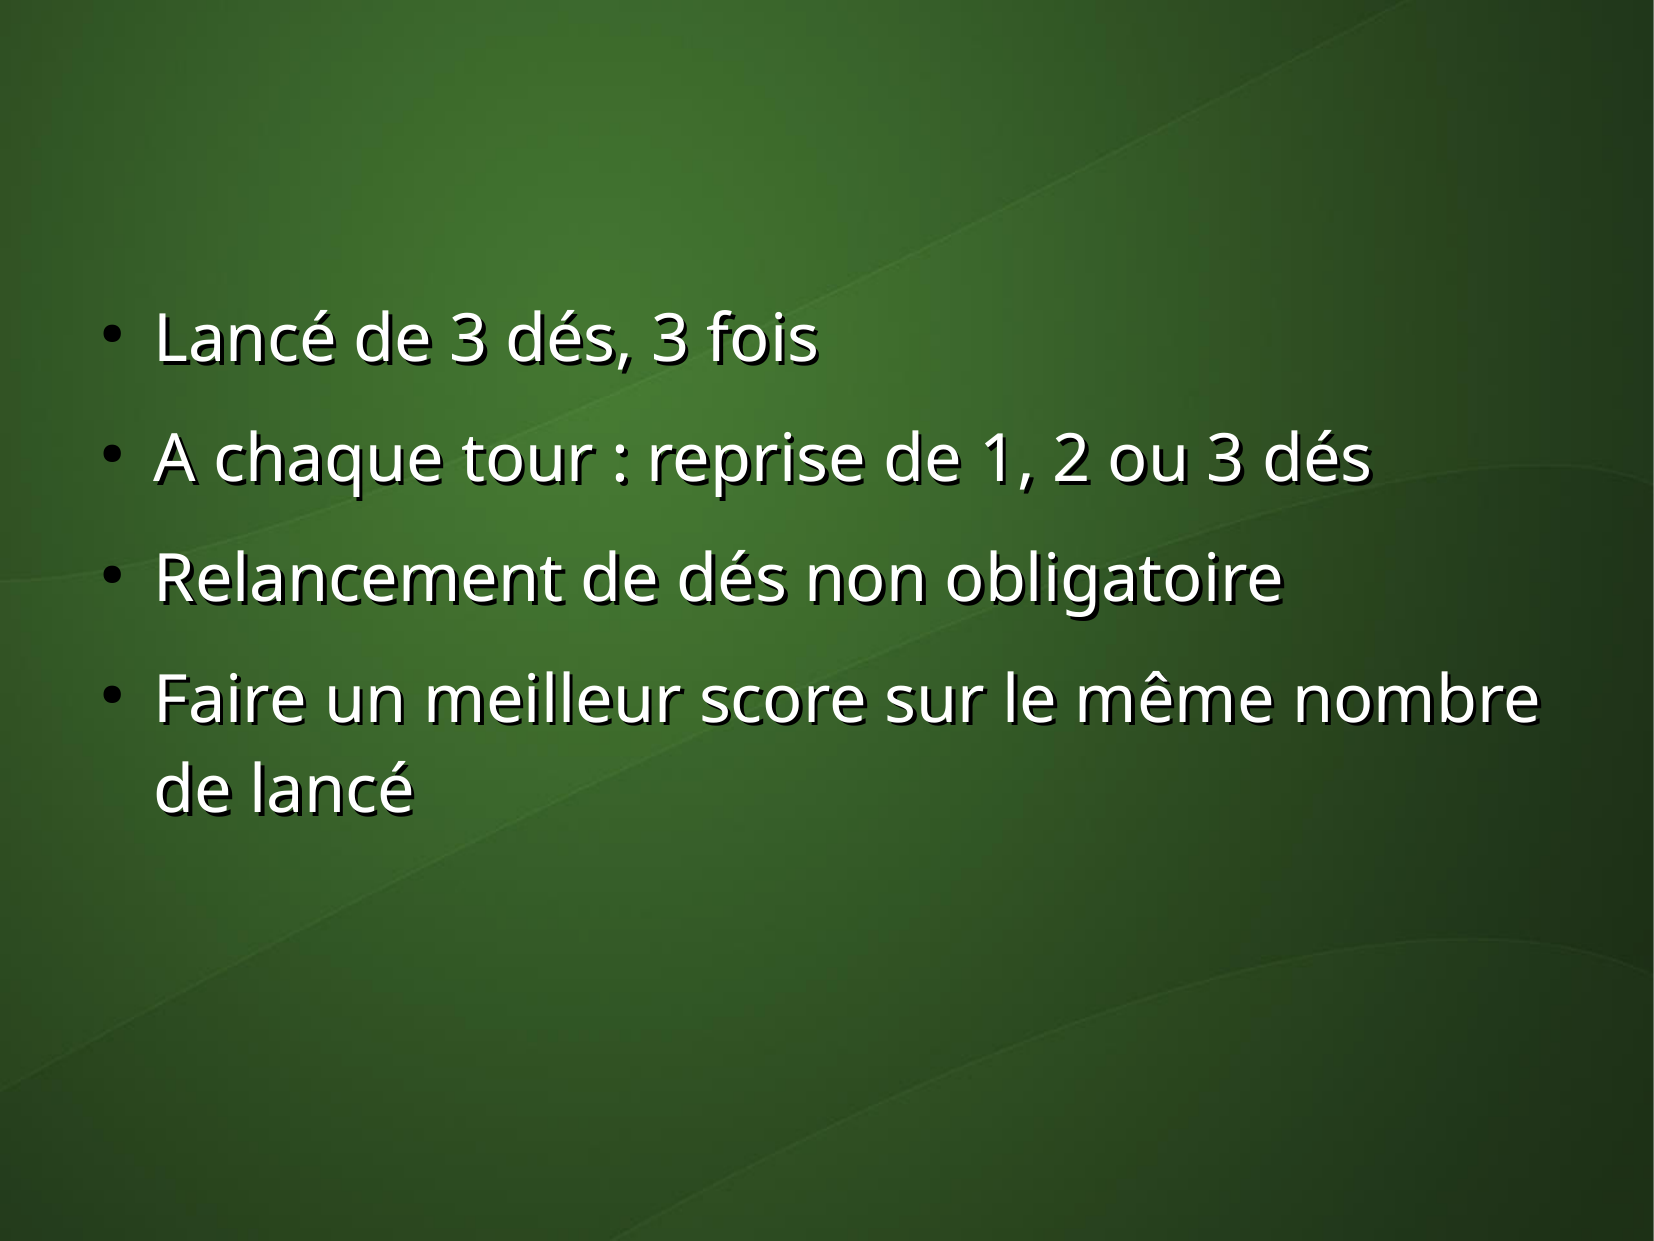

#
Lancé de 3 dés, 3 fois
A chaque tour : reprise de 1, 2 ou 3 dés
Relancement de dés non obligatoire
Faire un meilleur score sur le même nombre de lancé